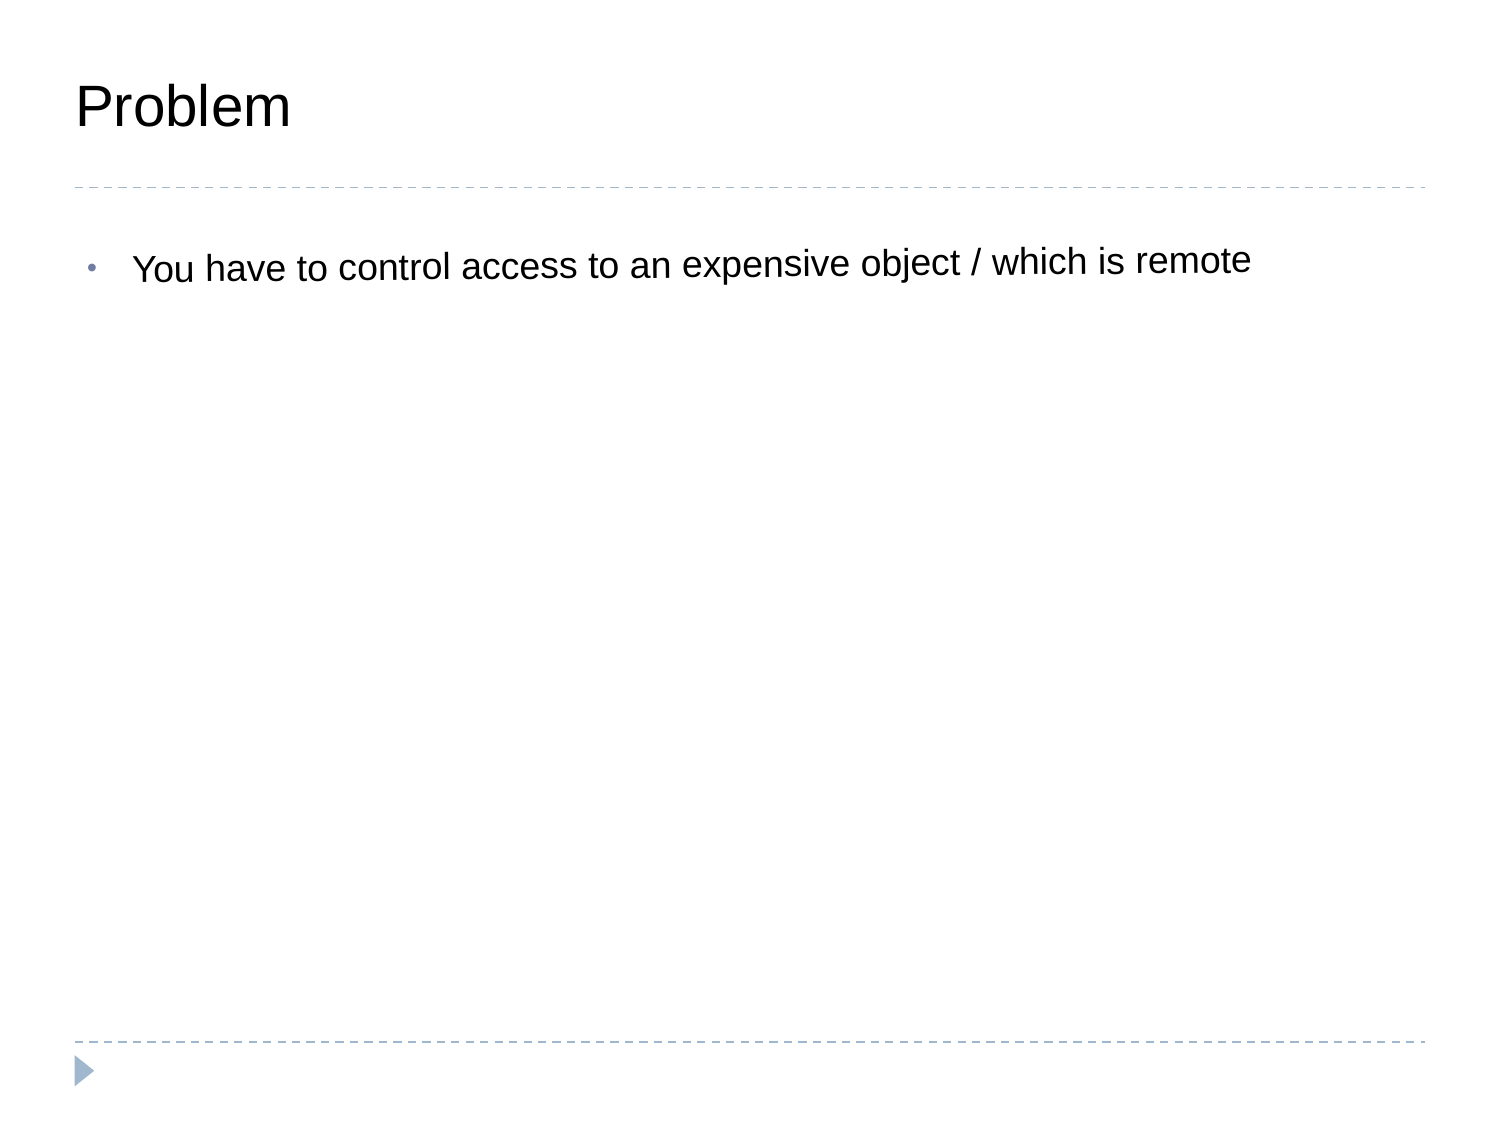

# Problem
You have to control access to an expensive object / which is remote